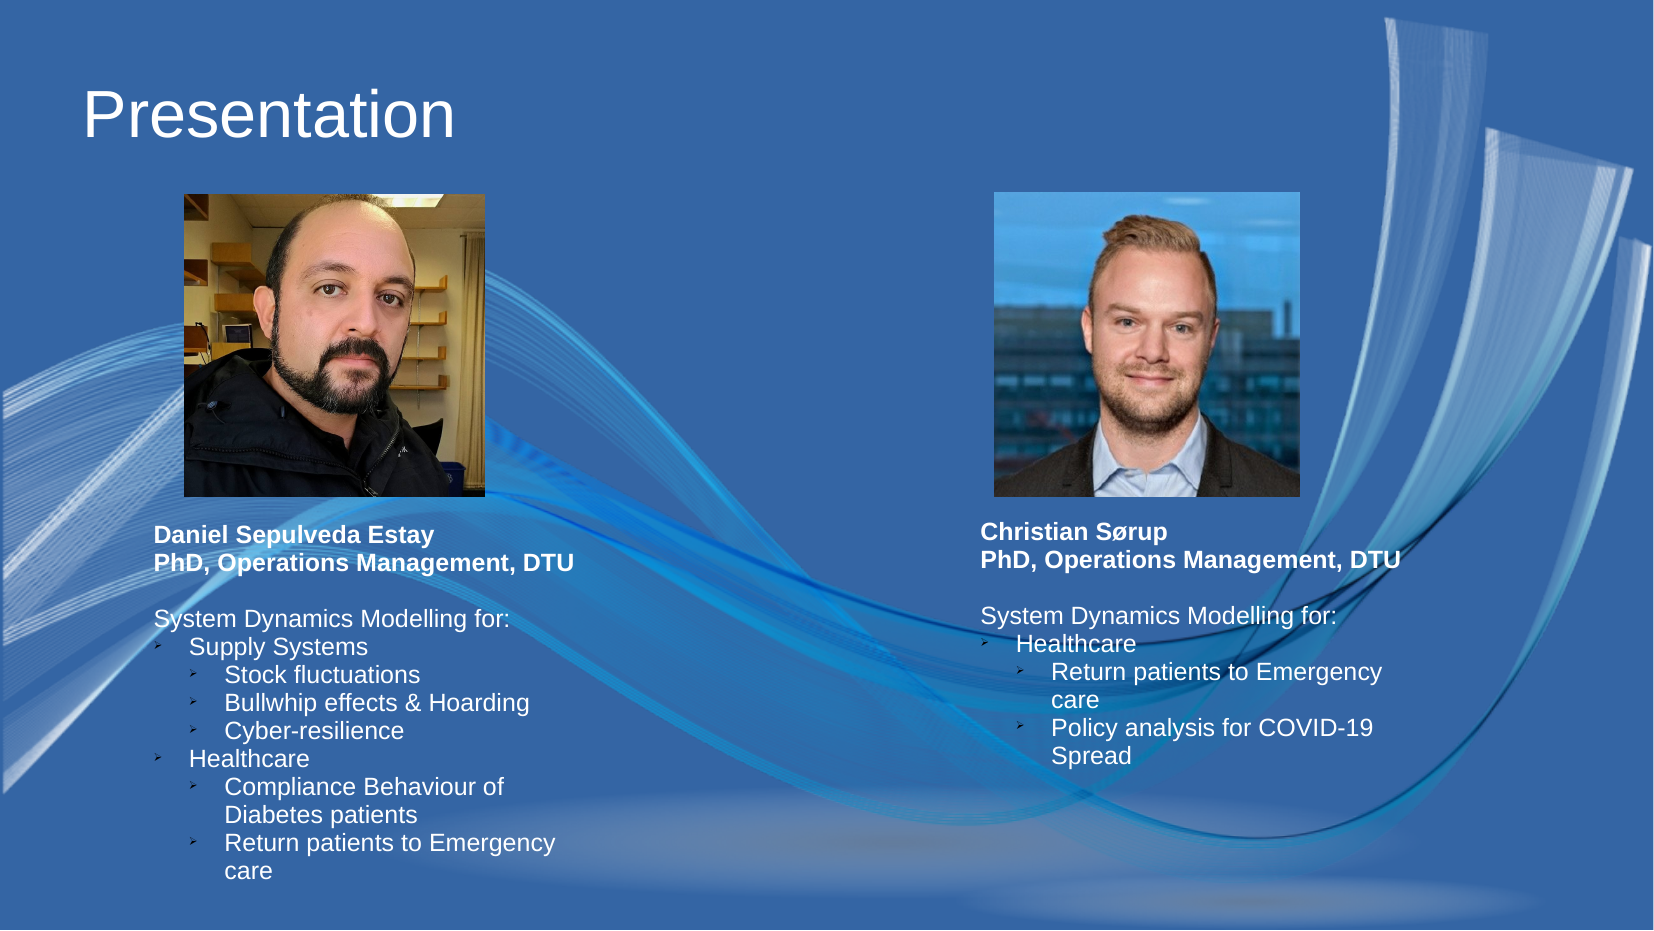

# Presentation
Christian Sørup
PhD, Operations Management, DTU
System Dynamics Modelling for:
Healthcare
Return patients to Emergency care
Policy analysis for COVID-19 Spread
Daniel Sepulveda Estay
PhD, Operations Management, DTU
System Dynamics Modelling for:
Supply Systems
Stock fluctuations
Bullwhip effects & Hoarding
Cyber-resilience
Healthcare
Compliance Behaviour of Diabetes patients
Return patients to Emergency care